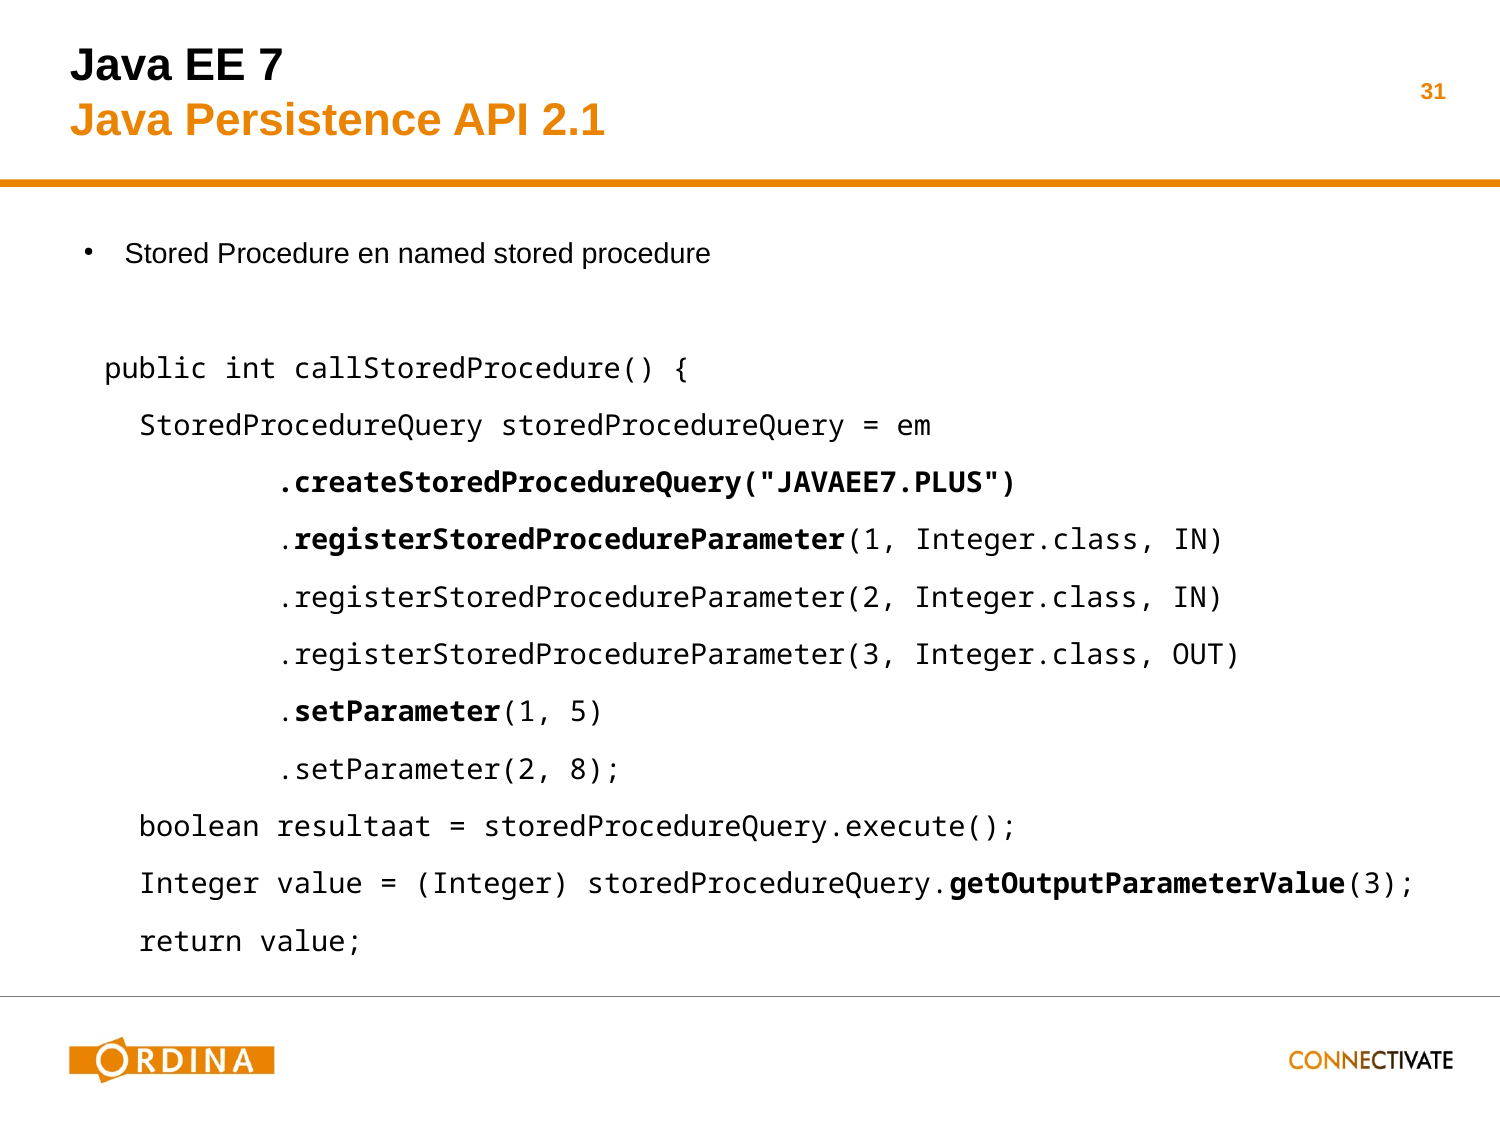

# Java EE 7 Java Persistence API 2.1
Stored Procedure en named stored procedure
 public int callStoredProcedure() {
 StoredProcedureQuery storedProcedureQuery = em
 .createStoredProcedureQuery("JAVAEE7.PLUS")
 .registerStoredProcedureParameter(1, Integer.class, IN)
 .registerStoredProcedureParameter(2, Integer.class, IN)
 .registerStoredProcedureParameter(3, Integer.class, OUT)
 .setParameter(1, 5)
 .setParameter(2, 8);
 boolean resultaat = storedProcedureQuery.execute();
 Integer value = (Integer) storedProcedureQuery.getOutputParameterValue(3);
 return value;